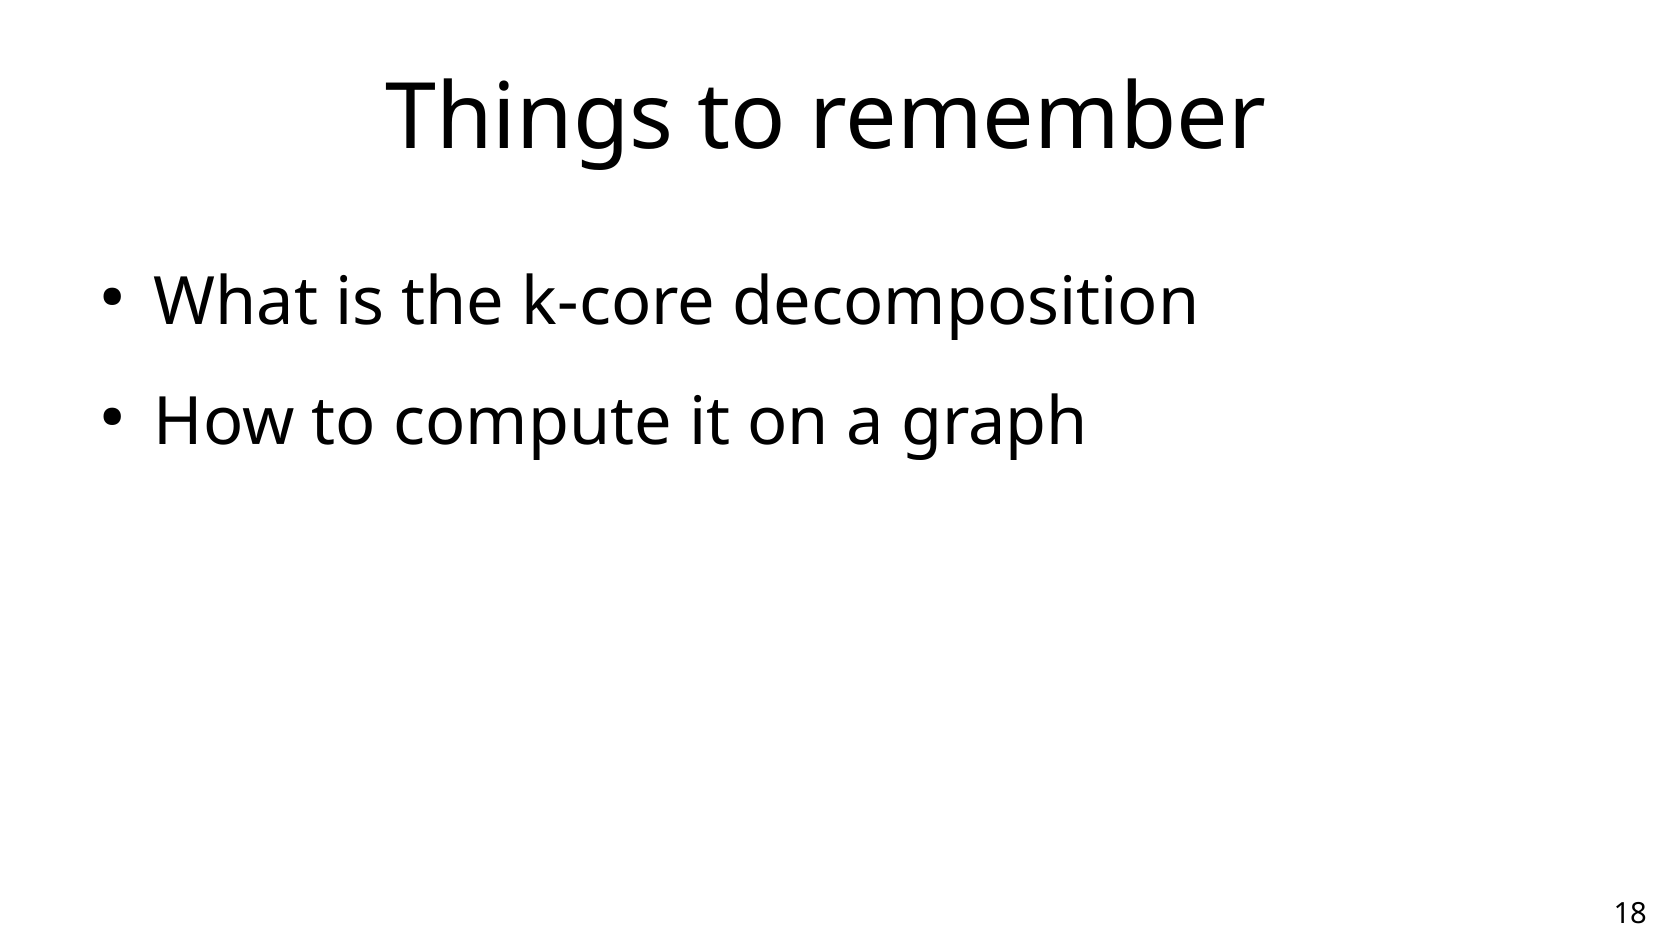

# Things to remember
What is the k-core decomposition
How to compute it on a graph
18